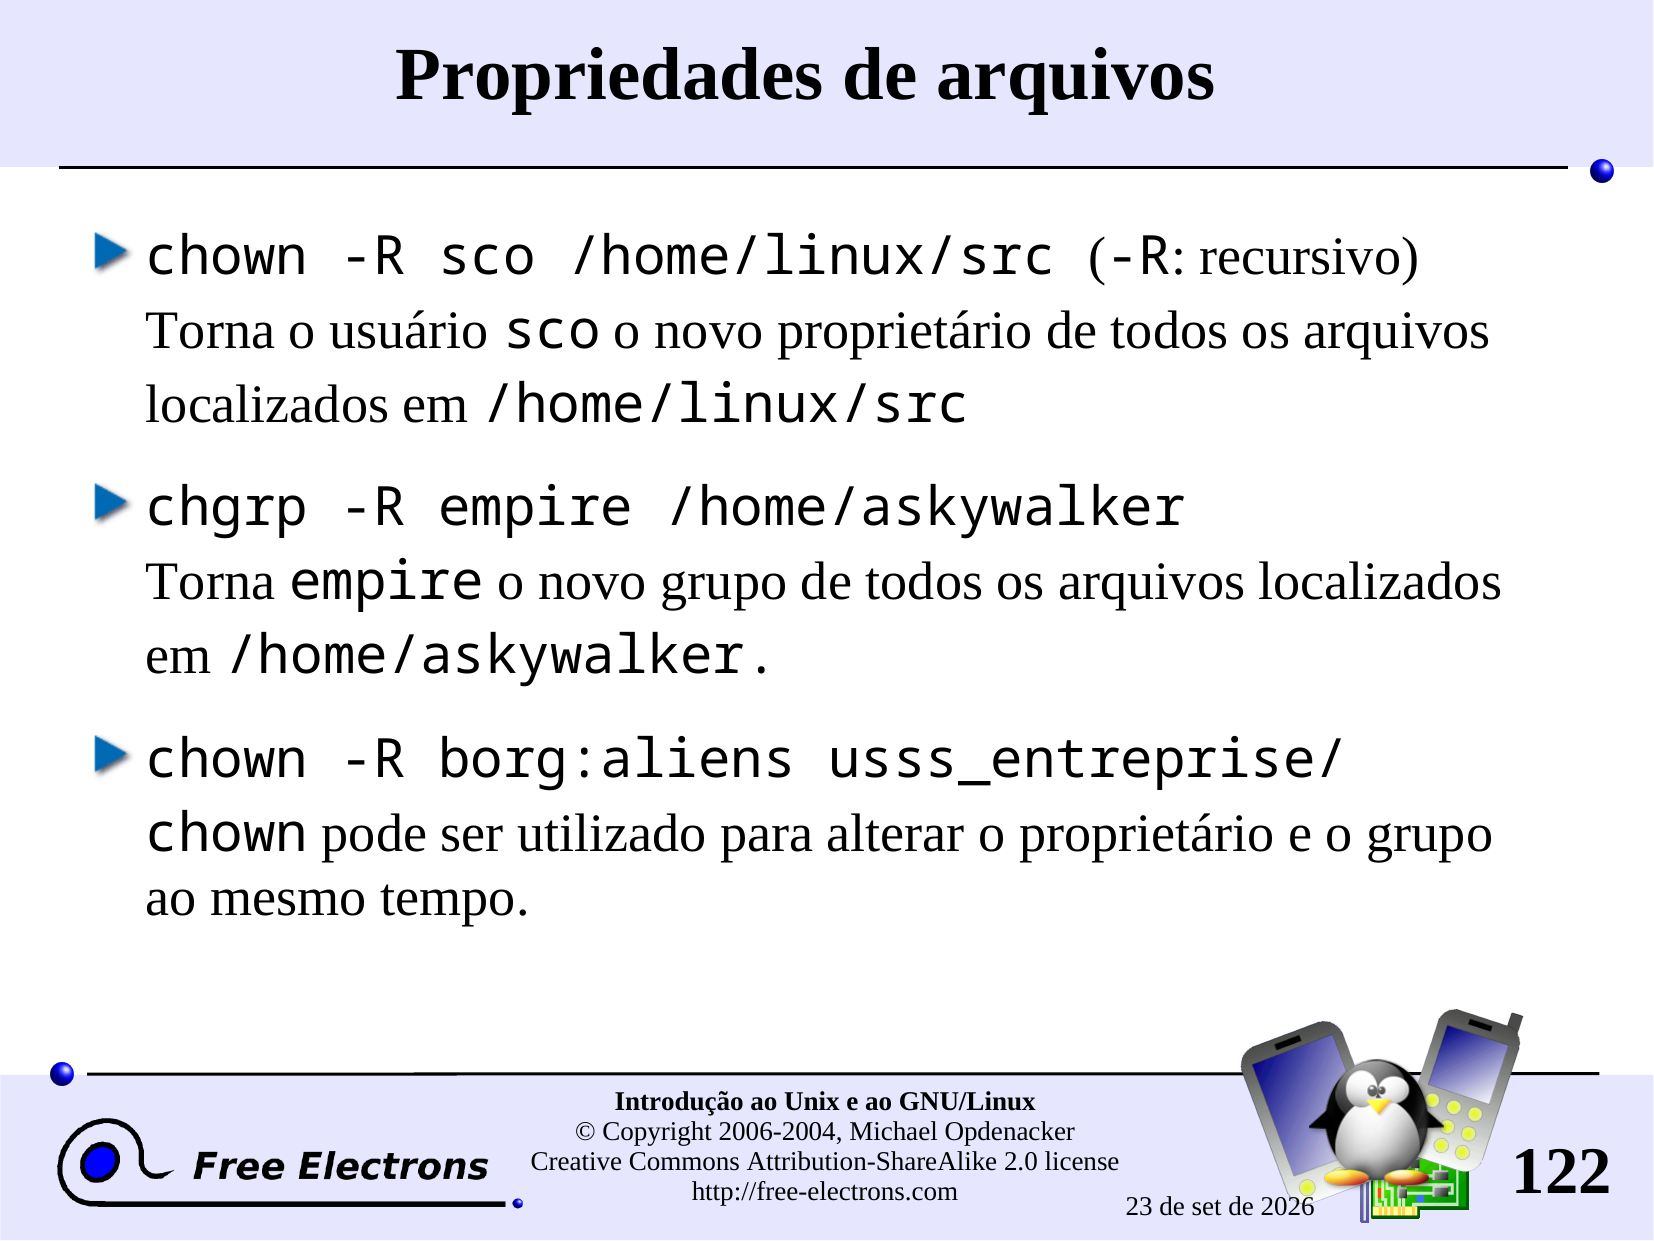

# Propriedades de arquivos
chown -R sco /home/linux/src (-R: recursivo)
Torna o usuário sco o novo proprietário de todos os arquivos localizados em /home/linux/src
chgrp -R empire /home/askywalker
Torna empire o novo grupo de todos os arquivos localizados em /home/askywalker.
chown -R borg:aliens usss_entreprise/
chown pode ser utilizado para alterar o proprietário e o grupo ao mesmo tempo.